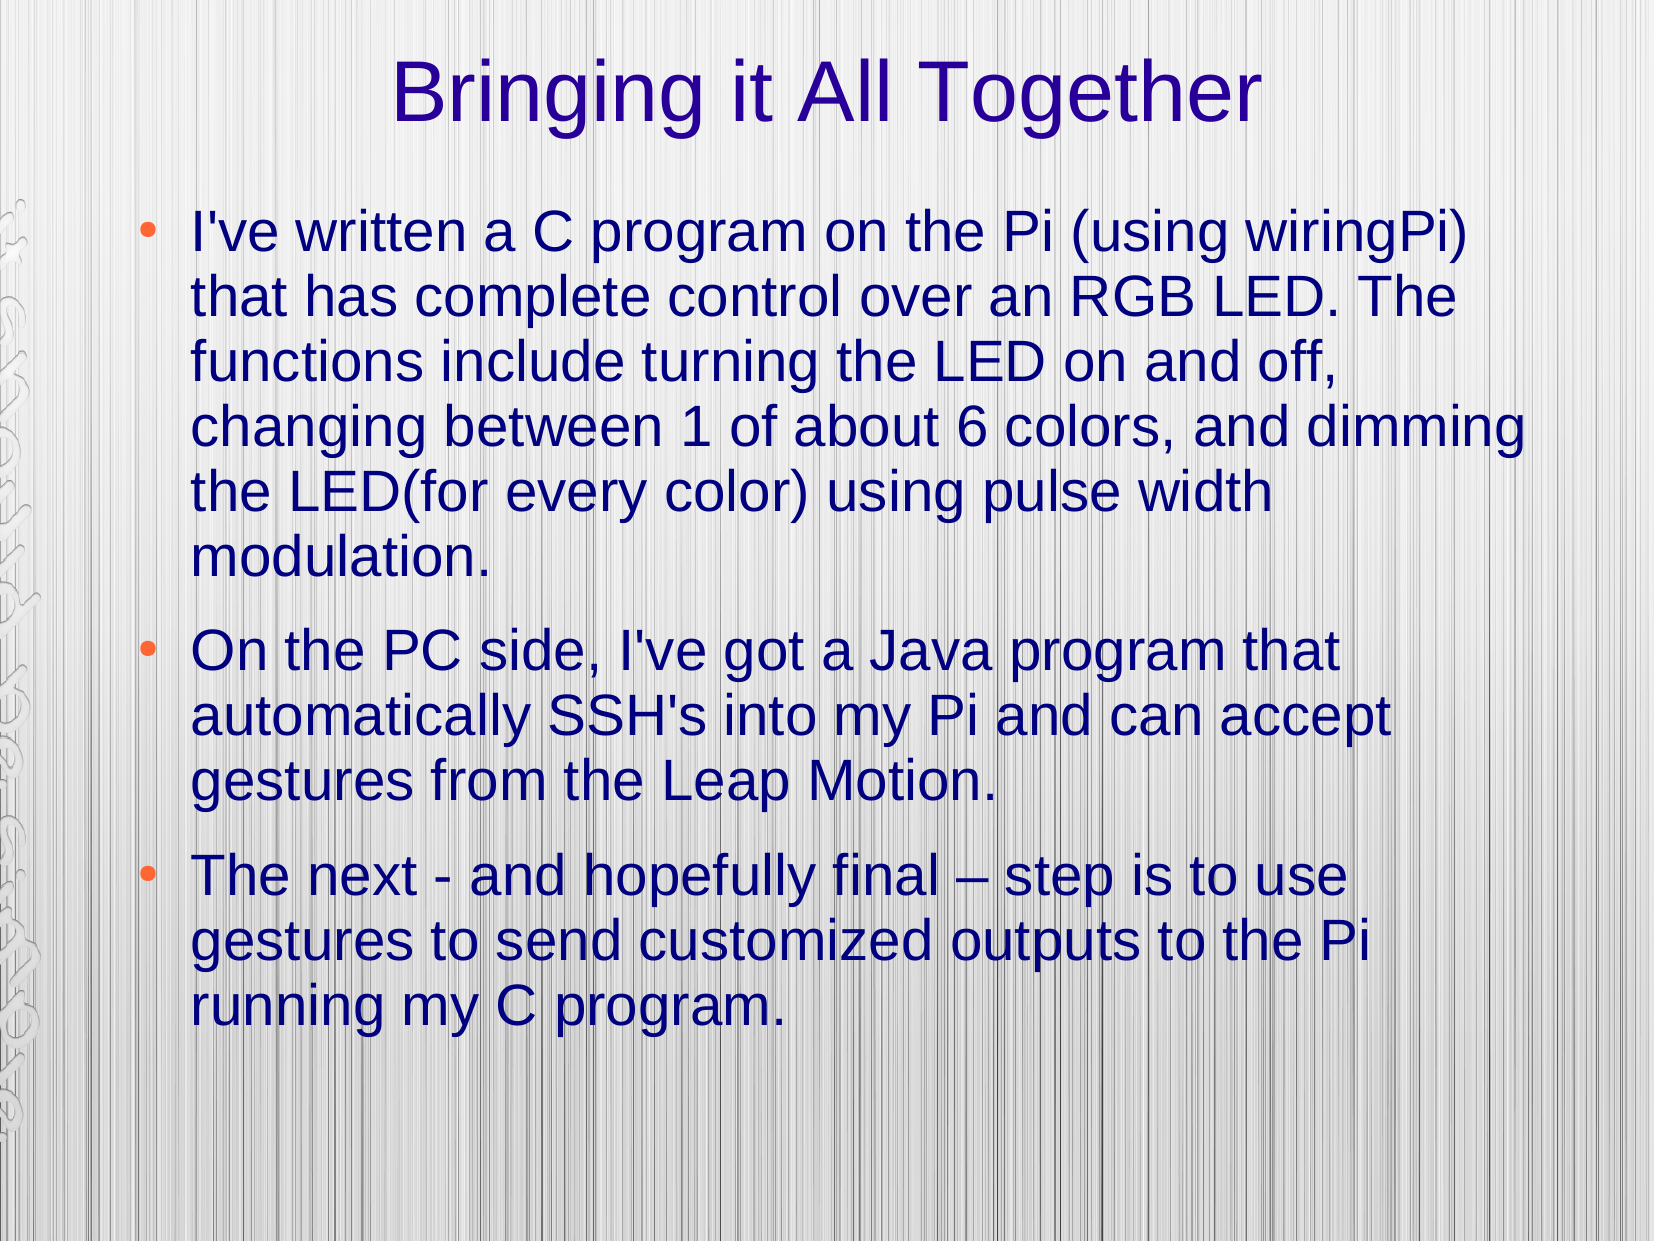

# Bringing it All Together
I've written a C program on the Pi (using wiringPi) that has complete control over an RGB LED. The functions include turning the LED on and off, changing between 1 of about 6 colors, and dimming the LED(for every color) using pulse width modulation.
On the PC side, I've got a Java program that automatically SSH's into my Pi and can accept gestures from the Leap Motion.
The next - and hopefully final – step is to use gestures to send customized outputs to the Pi running my C program.